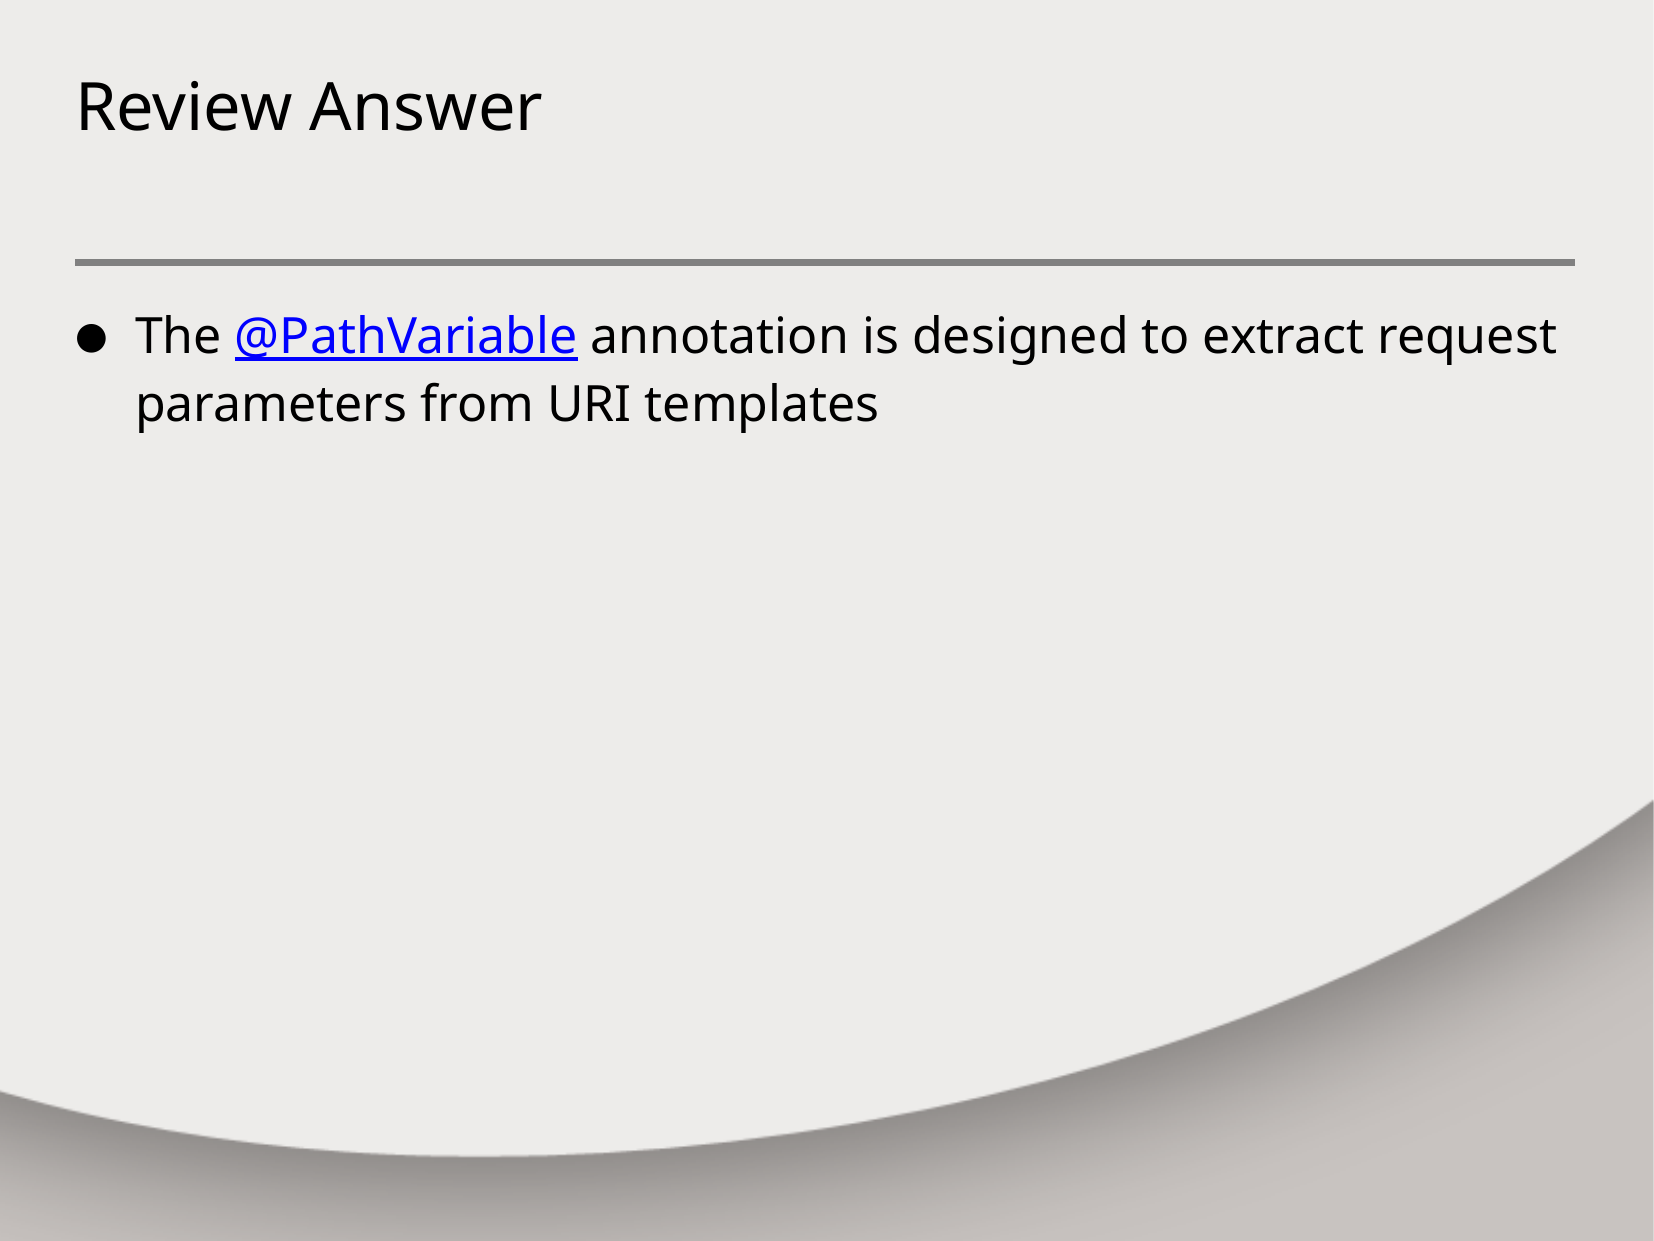

# Review Answer
The @PathVariable annotation is designed to extract request parameters from URI templates